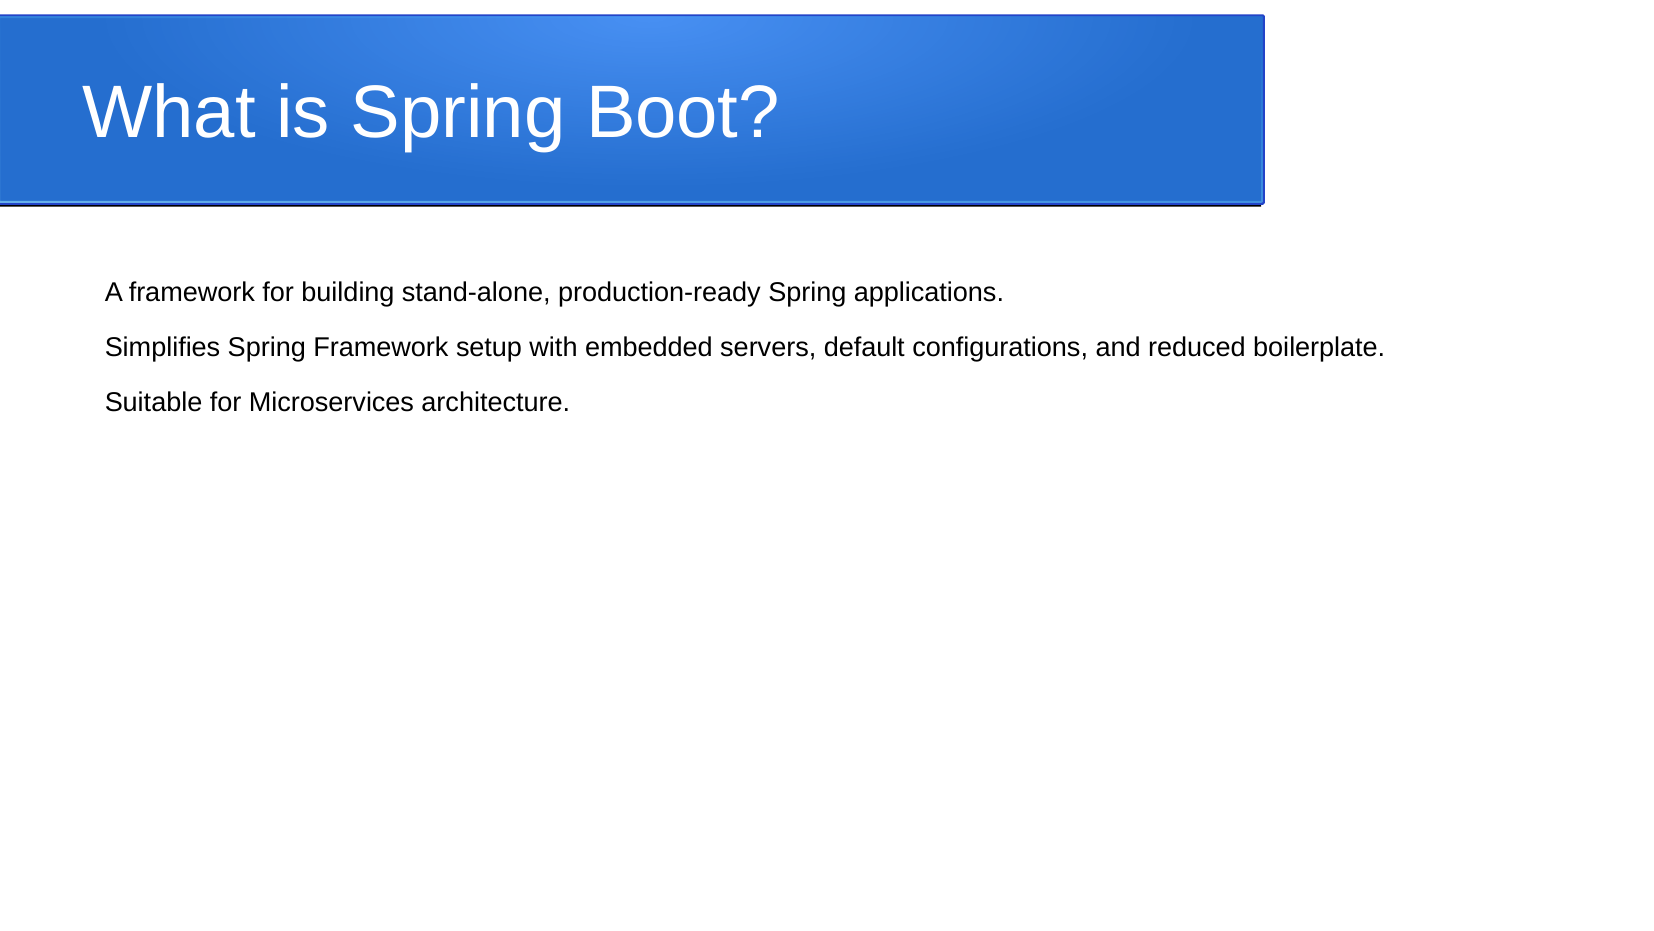

# What is Spring Boot?
A framework for building stand-alone, production-ready Spring applications.
Simplifies Spring Framework setup with embedded servers, default configurations, and reduced boilerplate.
Suitable for Microservices architecture.